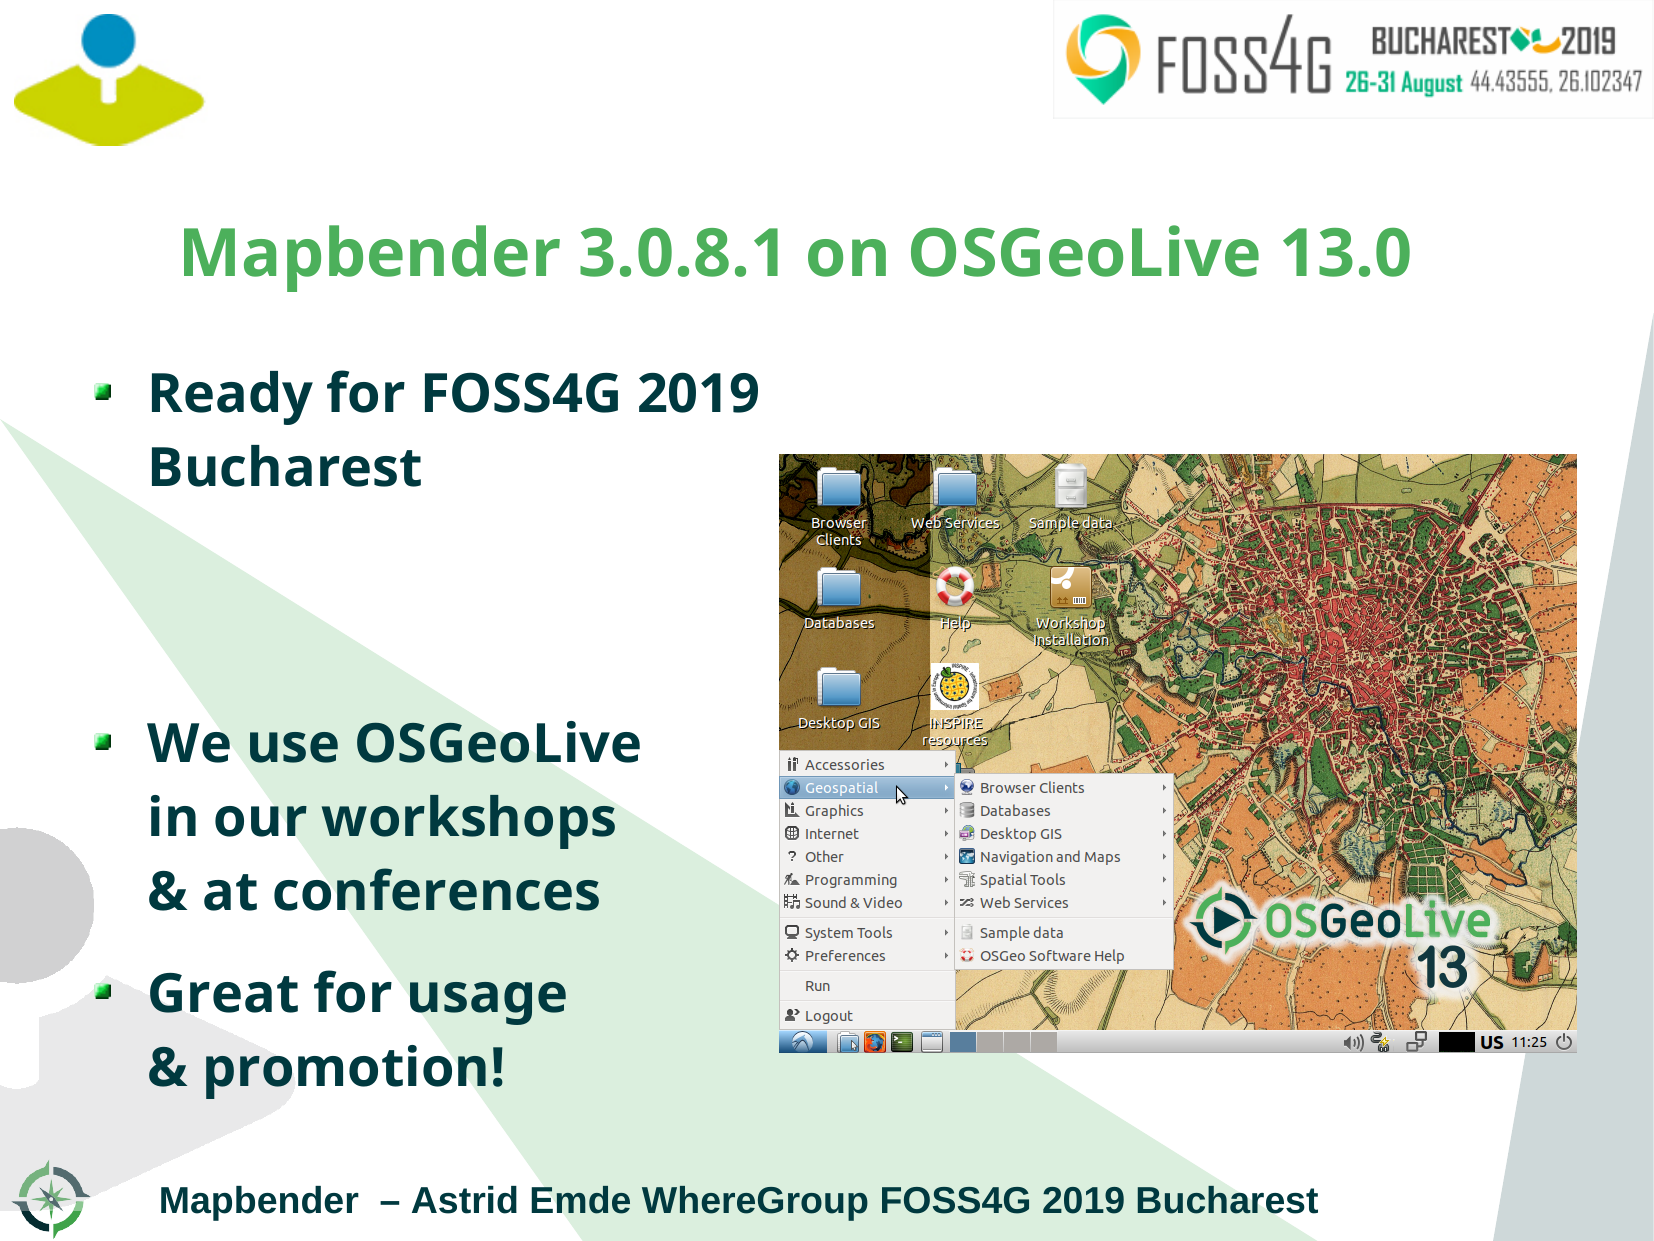

# Mapbender 3.0.8.1 on OSGeoLive 13.0
Ready for FOSS4G 2019
Bucharest
We use OSGeoLive
in our workshops
& at conferences
Great for usage
& promotion!